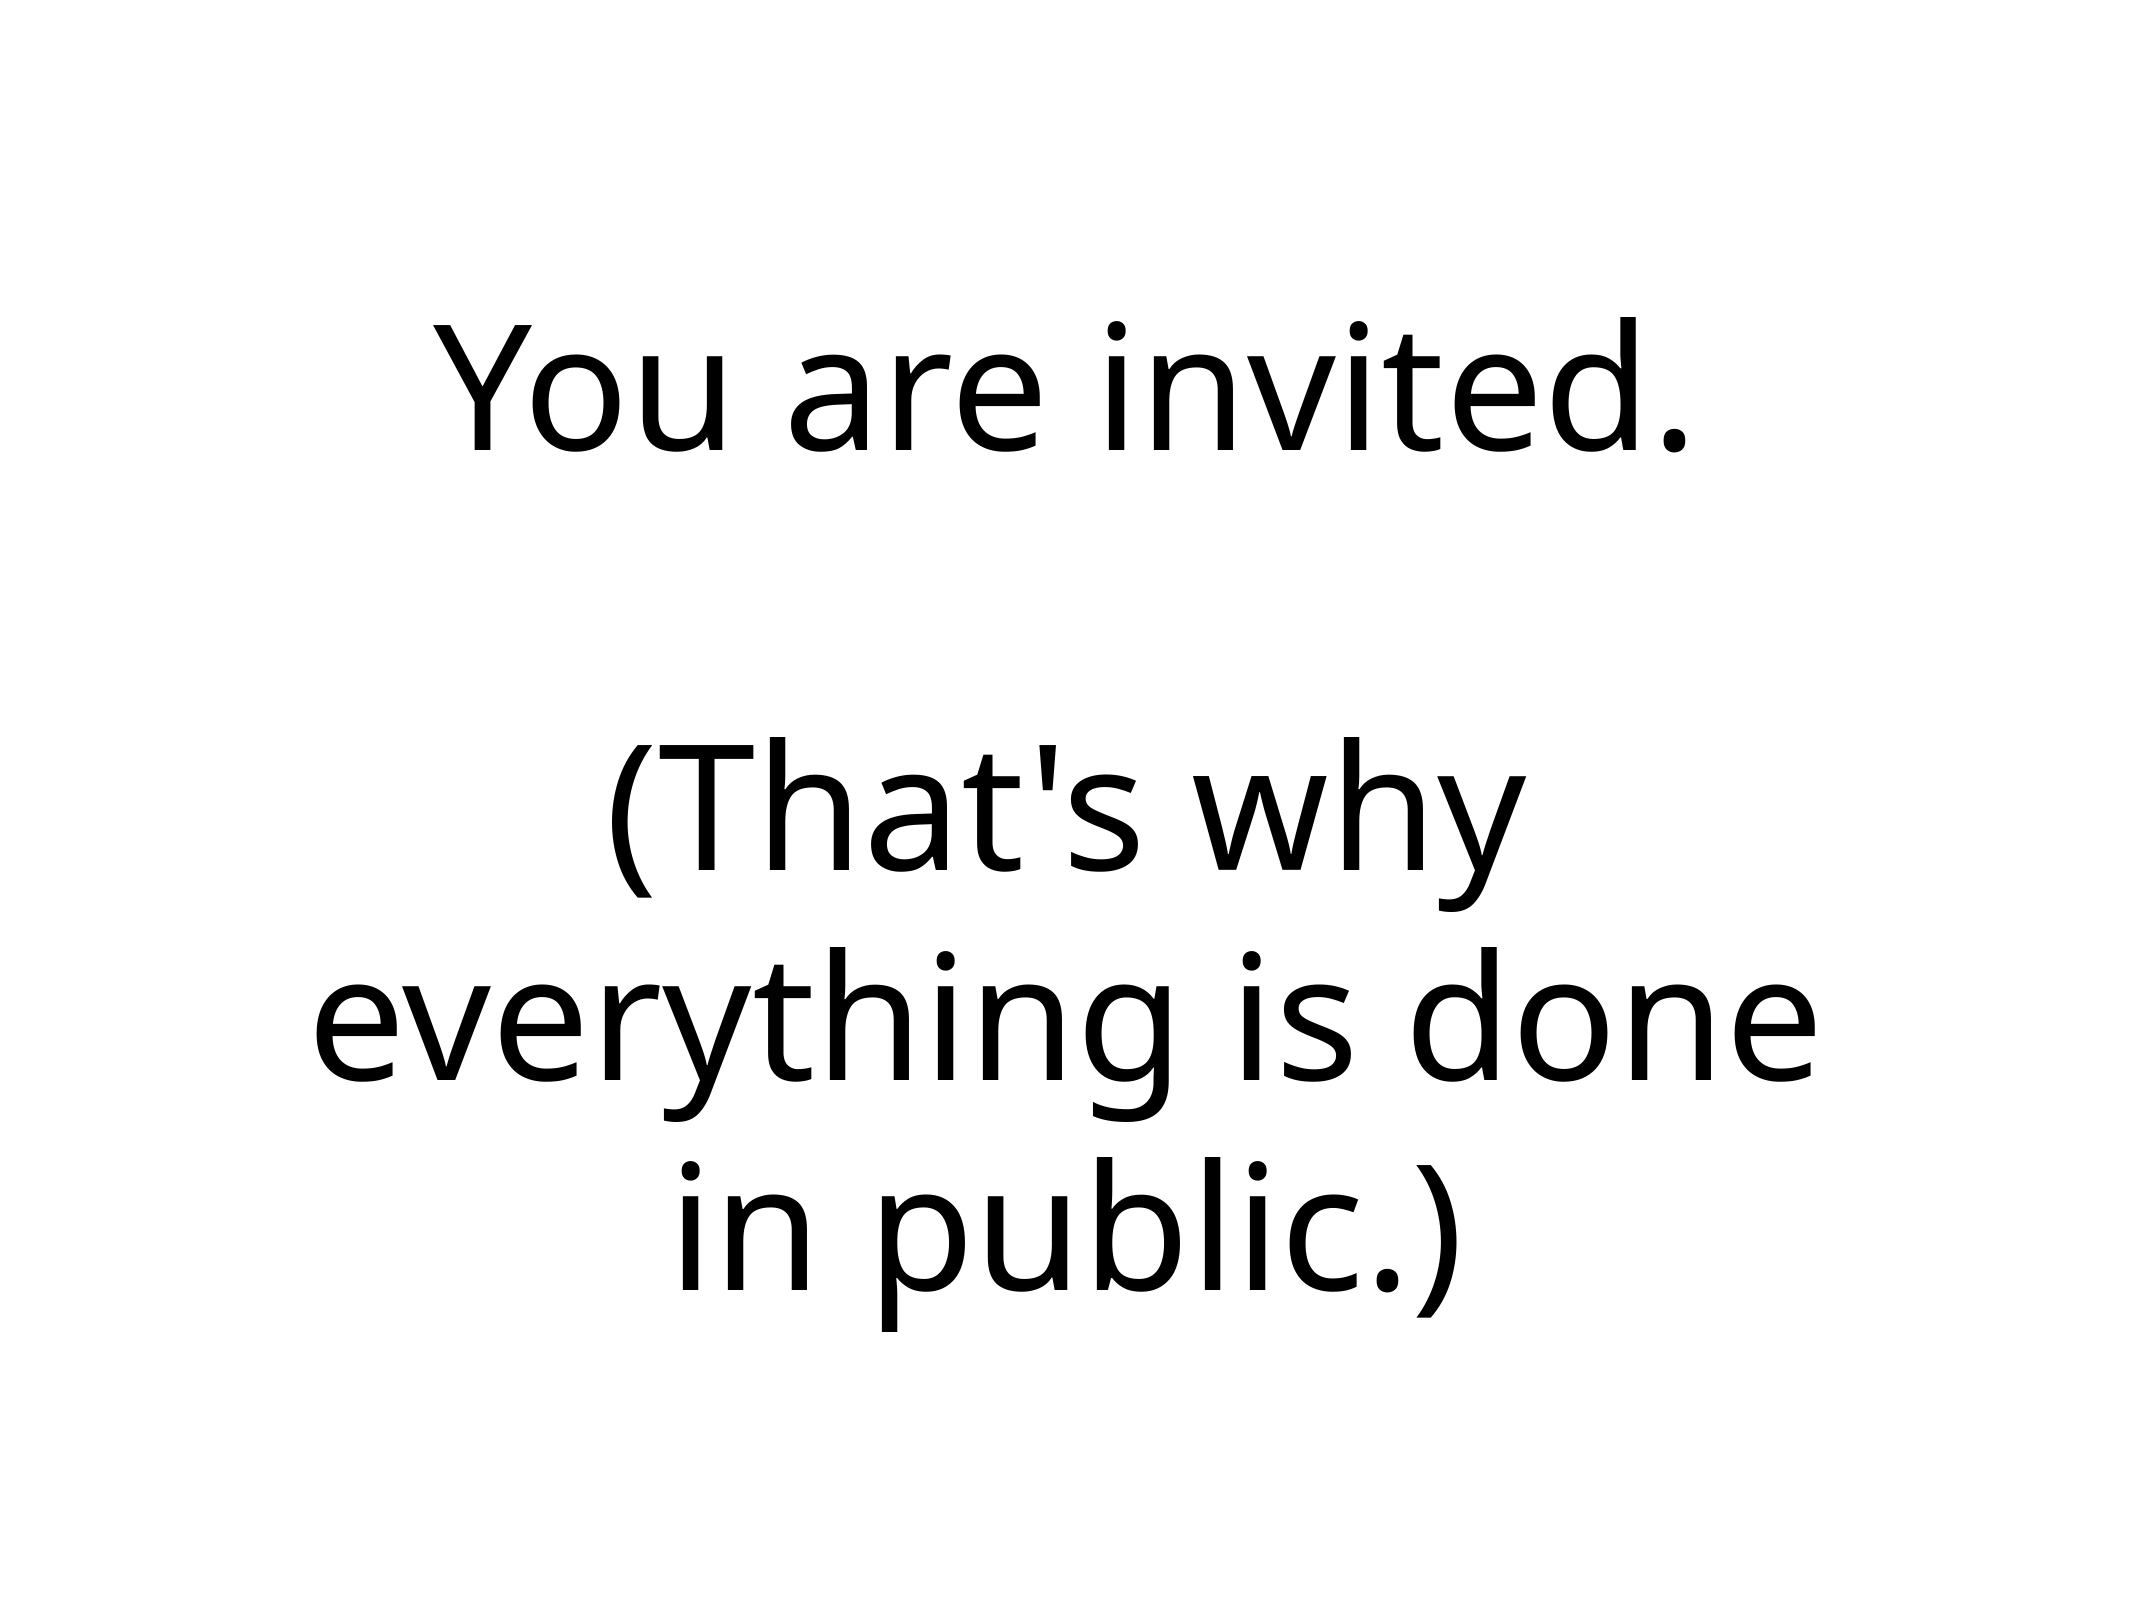

# You are invited. (That's why everything is done in public.)